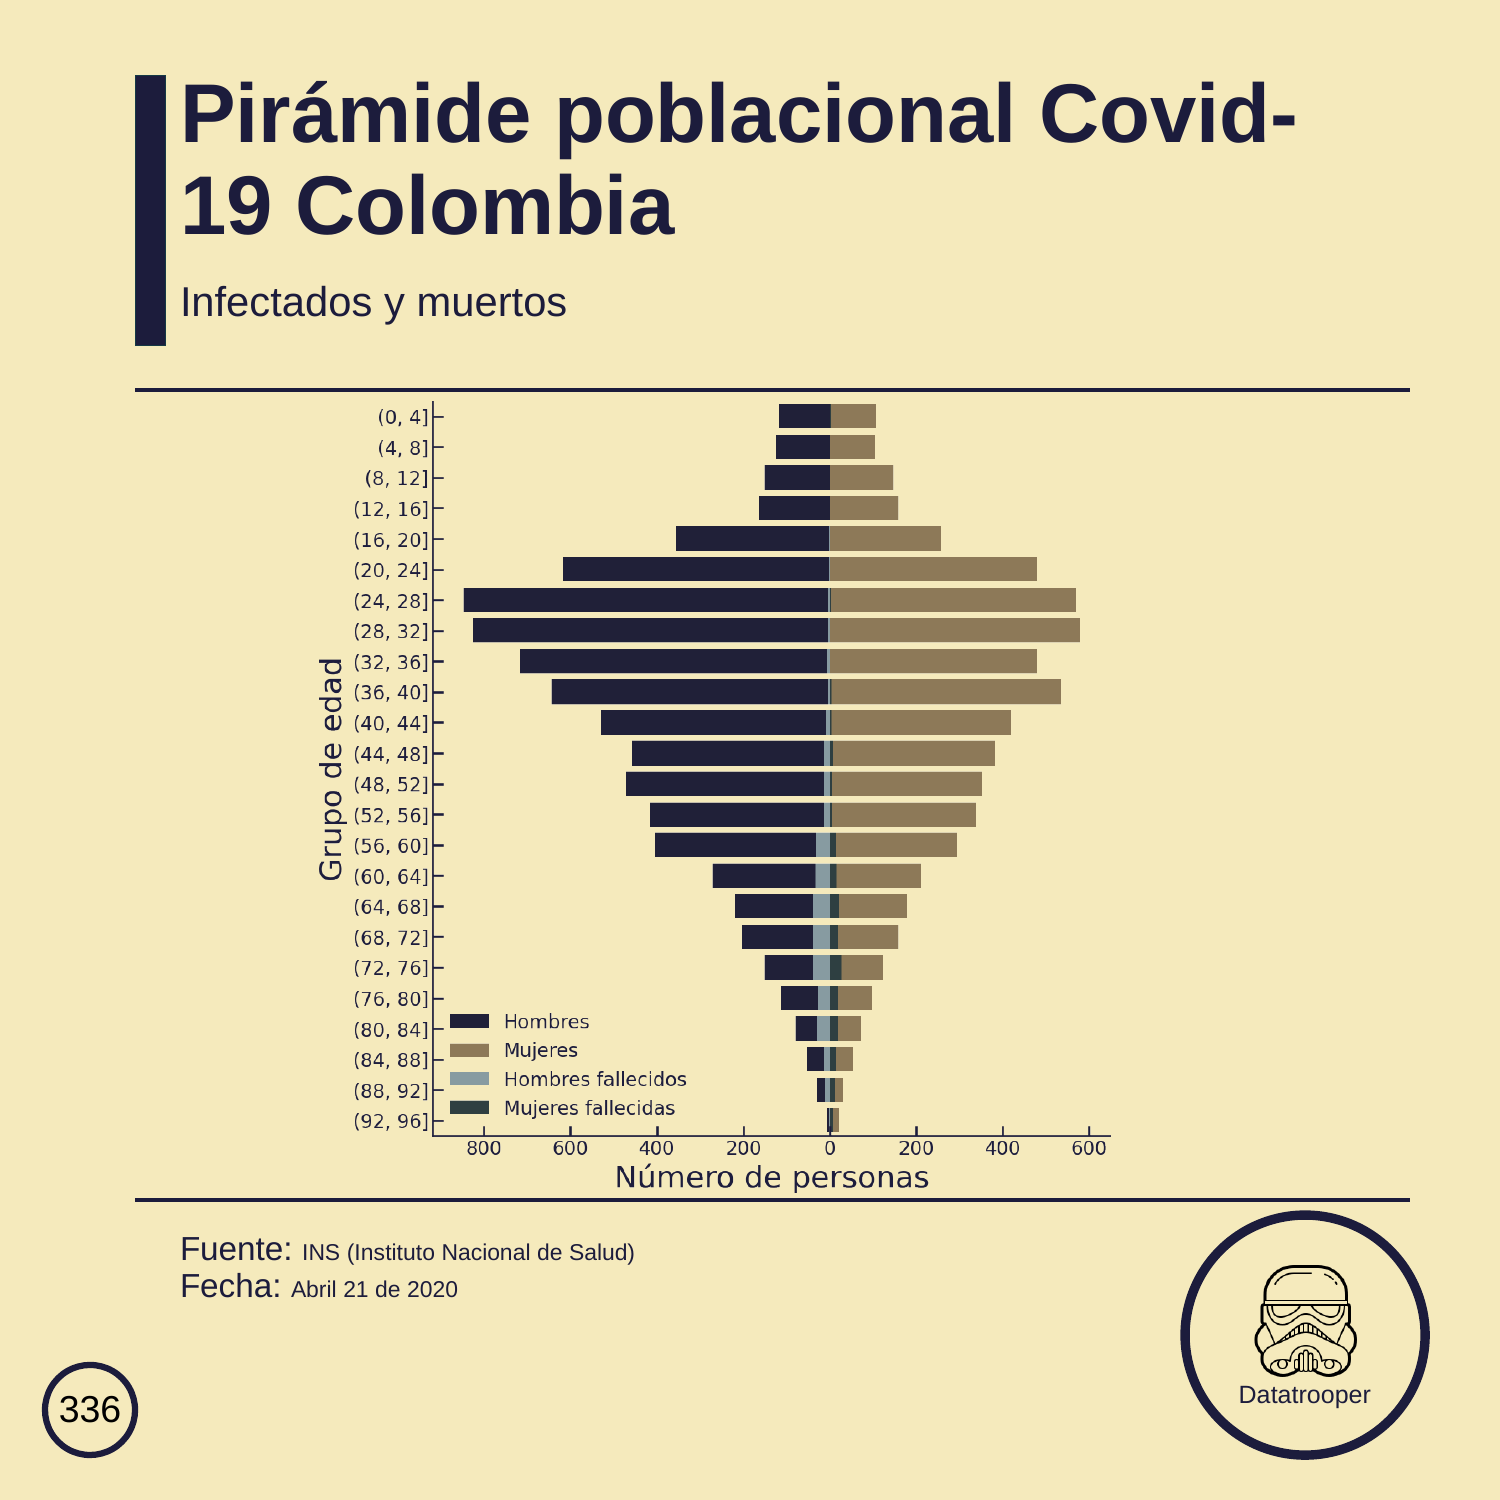

# Pirámide poblacional Covid-19 Colombia
Infectados y muertos
Fuente: INS (Instituto Nacional de Salud)
Fecha: Abril 21 de 2020
336
Datatrooper